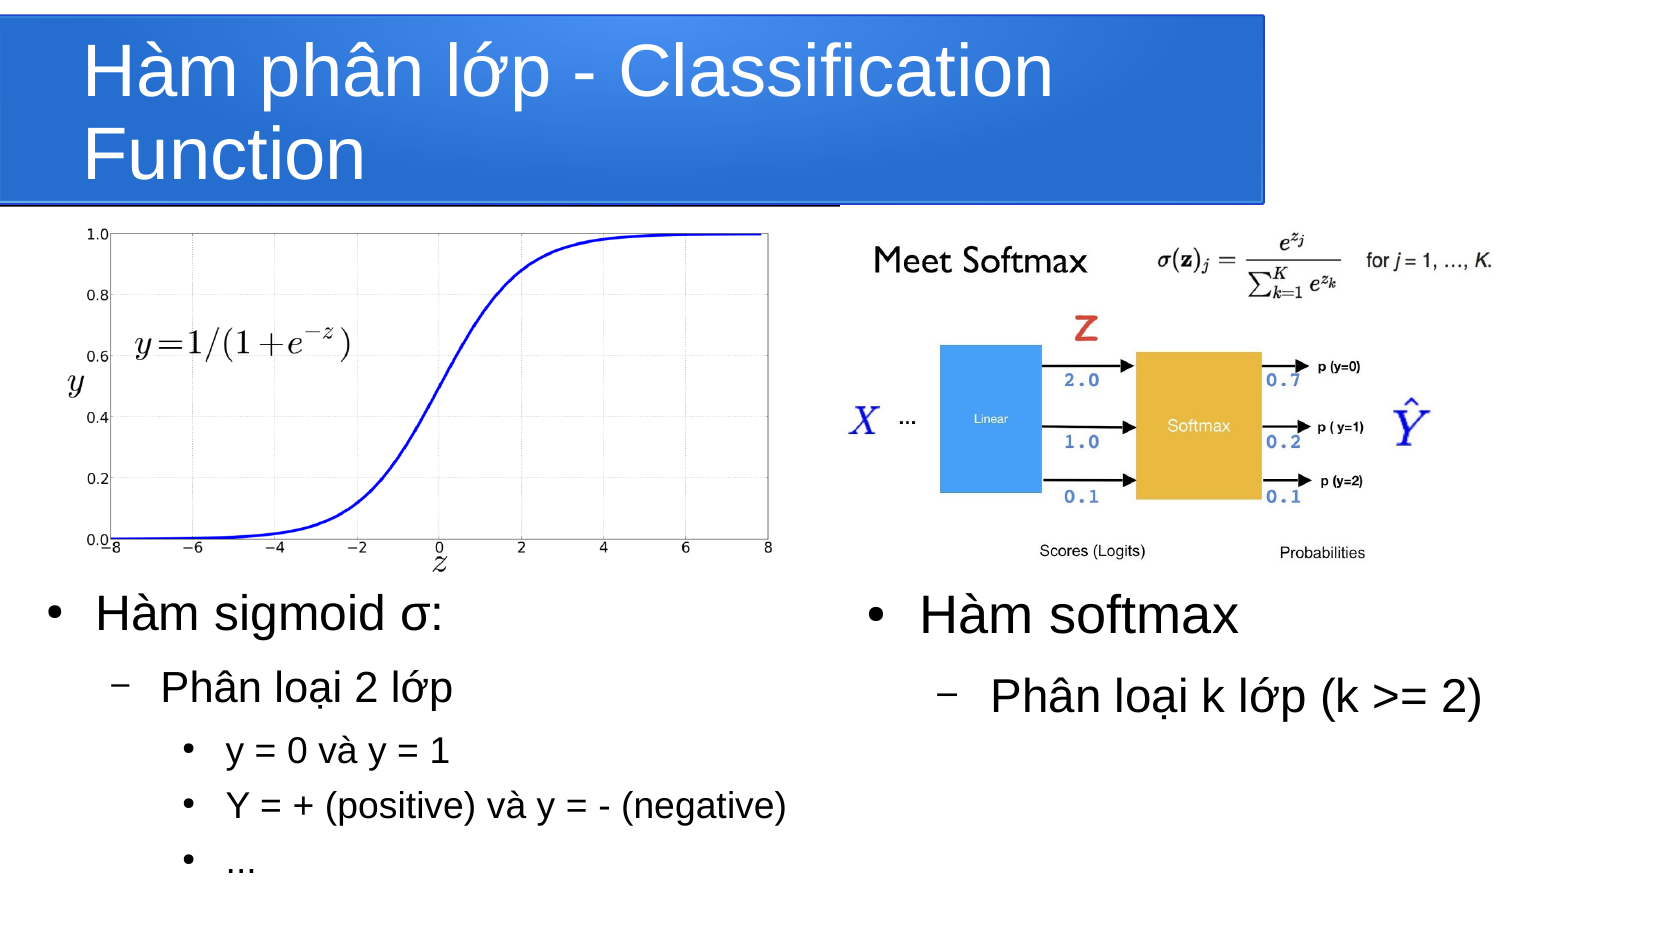

# Hàm phân lớp - Classification Function
Hàm sigmoid σ:
Phân loại 2 lớp
y = 0 và y = 1
Y = + (positive) và y = - (negative)
...
Hàm softmax
Phân loại k lớp (k >= 2)